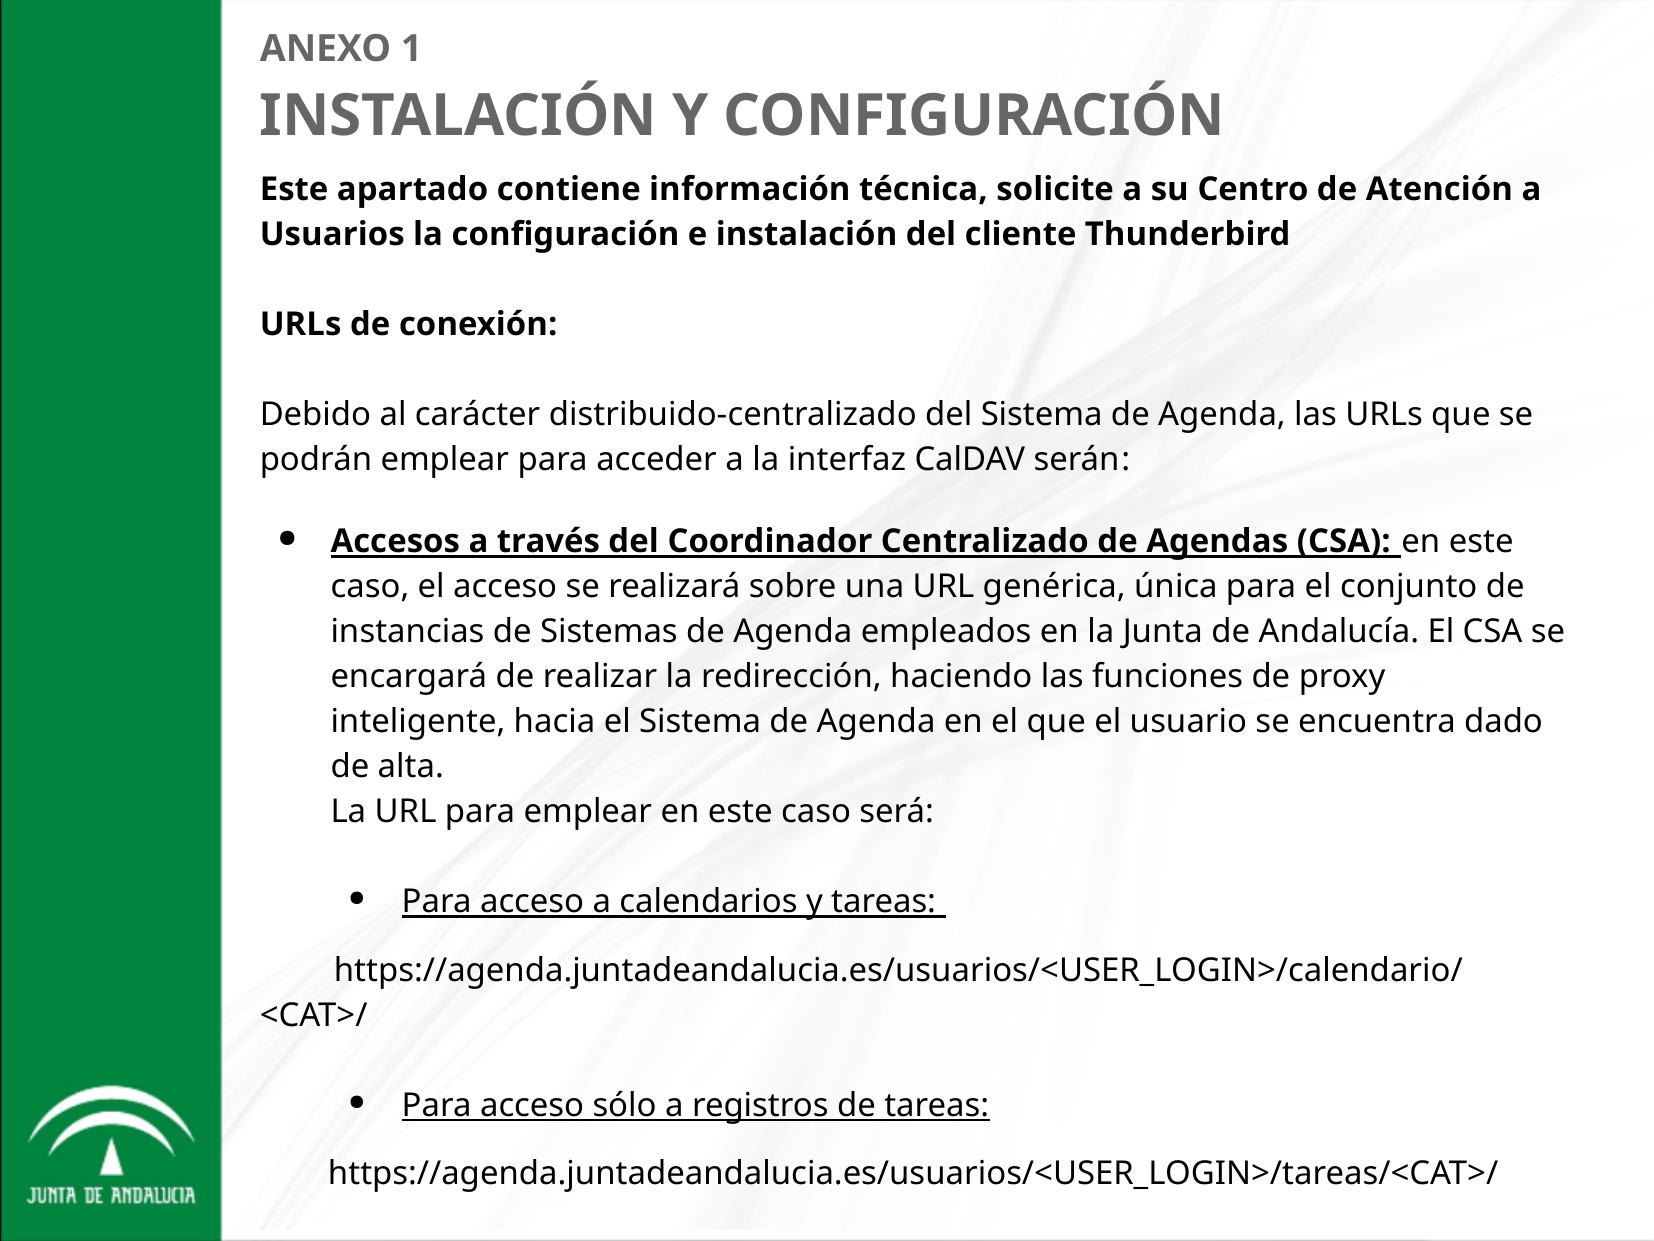

# ANEXO 1 INSTALACIÓN Y CONFIGURACIÓN
Este apartado contiene información técnica, solicite a su Centro de Atención a Usuarios la configuración e instalación del cliente Thunderbird
URLs de conexión:
Debido al carácter distribuido-centralizado del Sistema de Agenda, las URLs que se podrán emplear para acceder a la interfaz CalDAV serán:
Accesos a través del Coordinador Centralizado de Agendas (CSA): en este caso, el acceso se realizará sobre una URL genérica, única para el conjunto de instancias de Sistemas de Agenda empleados en la Junta de Andalucía. El CSA se encargará de realizar la redirección, haciendo las funciones de proxy inteligente, hacia el Sistema de Agenda en el que el usuario se encuentra dado de alta.
La URL para emplear en este caso será:
Para acceso a calendarios y tareas:
	https://agenda.juntadeandalucia.es/usuarios/<USER_LOGIN>/calendario/<CAT>/
Para acceso sólo a registros de tareas:
 https://agenda.juntadeandalucia.es/usuarios/<USER_LOGIN>/tareas/<CAT>/
 Donde <USER_LOGIN> será el login del usuario, parte izquierda del correo, antes de @.